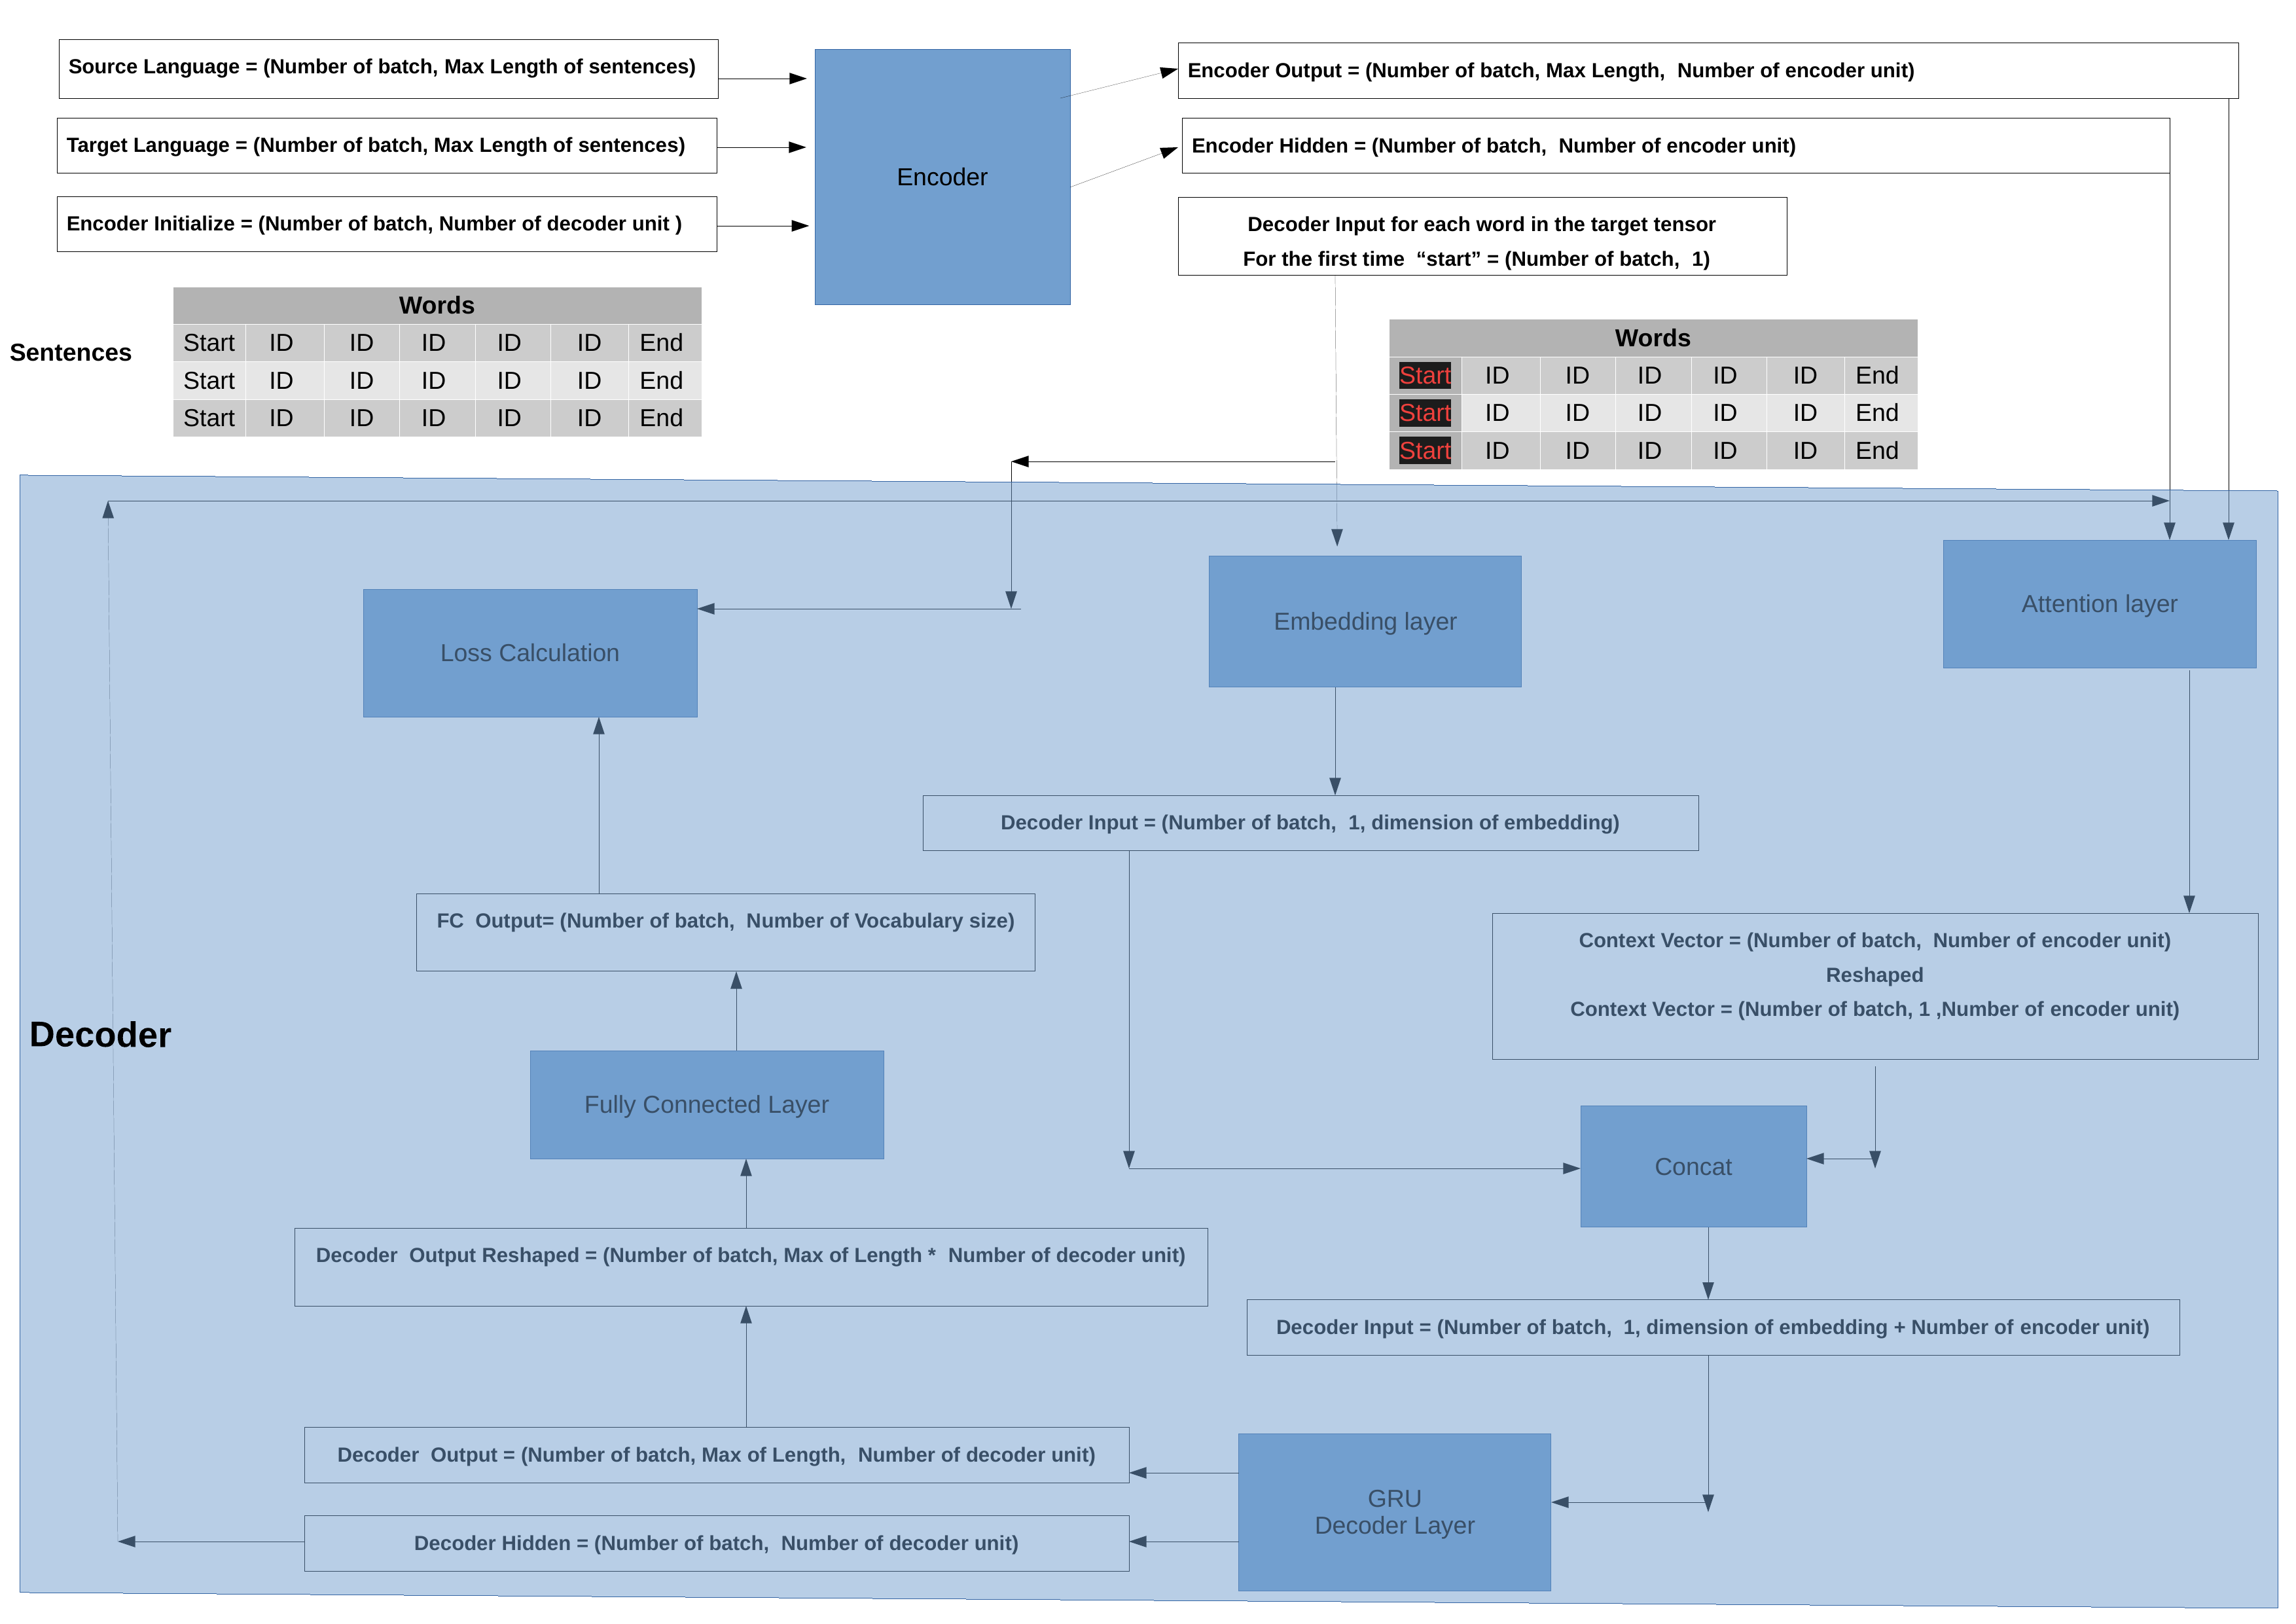

Source Language = (Number of batch, Max Length of sentences)
Encoder Output = (Number of batch, Max Length, Number of encoder unit)
Encoder
Target Language = (Number of batch, Max Length of sentences)
Encoder Hidden = (Number of batch, Number of encoder unit)
Encoder Initialize = (Number of batch, Number of decoder unit )
Decoder Input for each word in the target tensor
For the first time “start” = (Number of batch, 1)
| Words | | | | | | |
| --- | --- | --- | --- | --- | --- | --- |
| Start | ID | ID | ID | ID | ID | End |
| Start | ID | ID | ID | ID | ID | End |
| Start | ID | ID | ID | ID | ID | End |
| Words | | | | | | |
| --- | --- | --- | --- | --- | --- | --- |
| Start | ID | ID | ID | ID | ID | End |
| Start | ID | ID | ID | ID | ID | End |
| Start | ID | ID | ID | ID | ID | End |
Sentences
Decoder
Attention layer
Embedding layer
Loss Calculation
Decoder Input = (Number of batch, 1, dimension of embedding)
FC Output= (Number of batch, Number of Vocabulary size)
Context Vector = (Number of batch, Number of encoder unit)
Reshaped
Context Vector = (Number of batch, 1 ,Number of encoder unit)
Fully Connected Layer
Concat
Decoder Output Reshaped = (Number of batch, Max of Length * Number of decoder unit)
Decoder Input = (Number of batch, 1, dimension of embedding + Number of encoder unit)
Decoder Output = (Number of batch, Max of Length, Number of decoder unit)
GRU
Decoder Layer
Decoder Hidden = (Number of batch, Number of decoder unit)